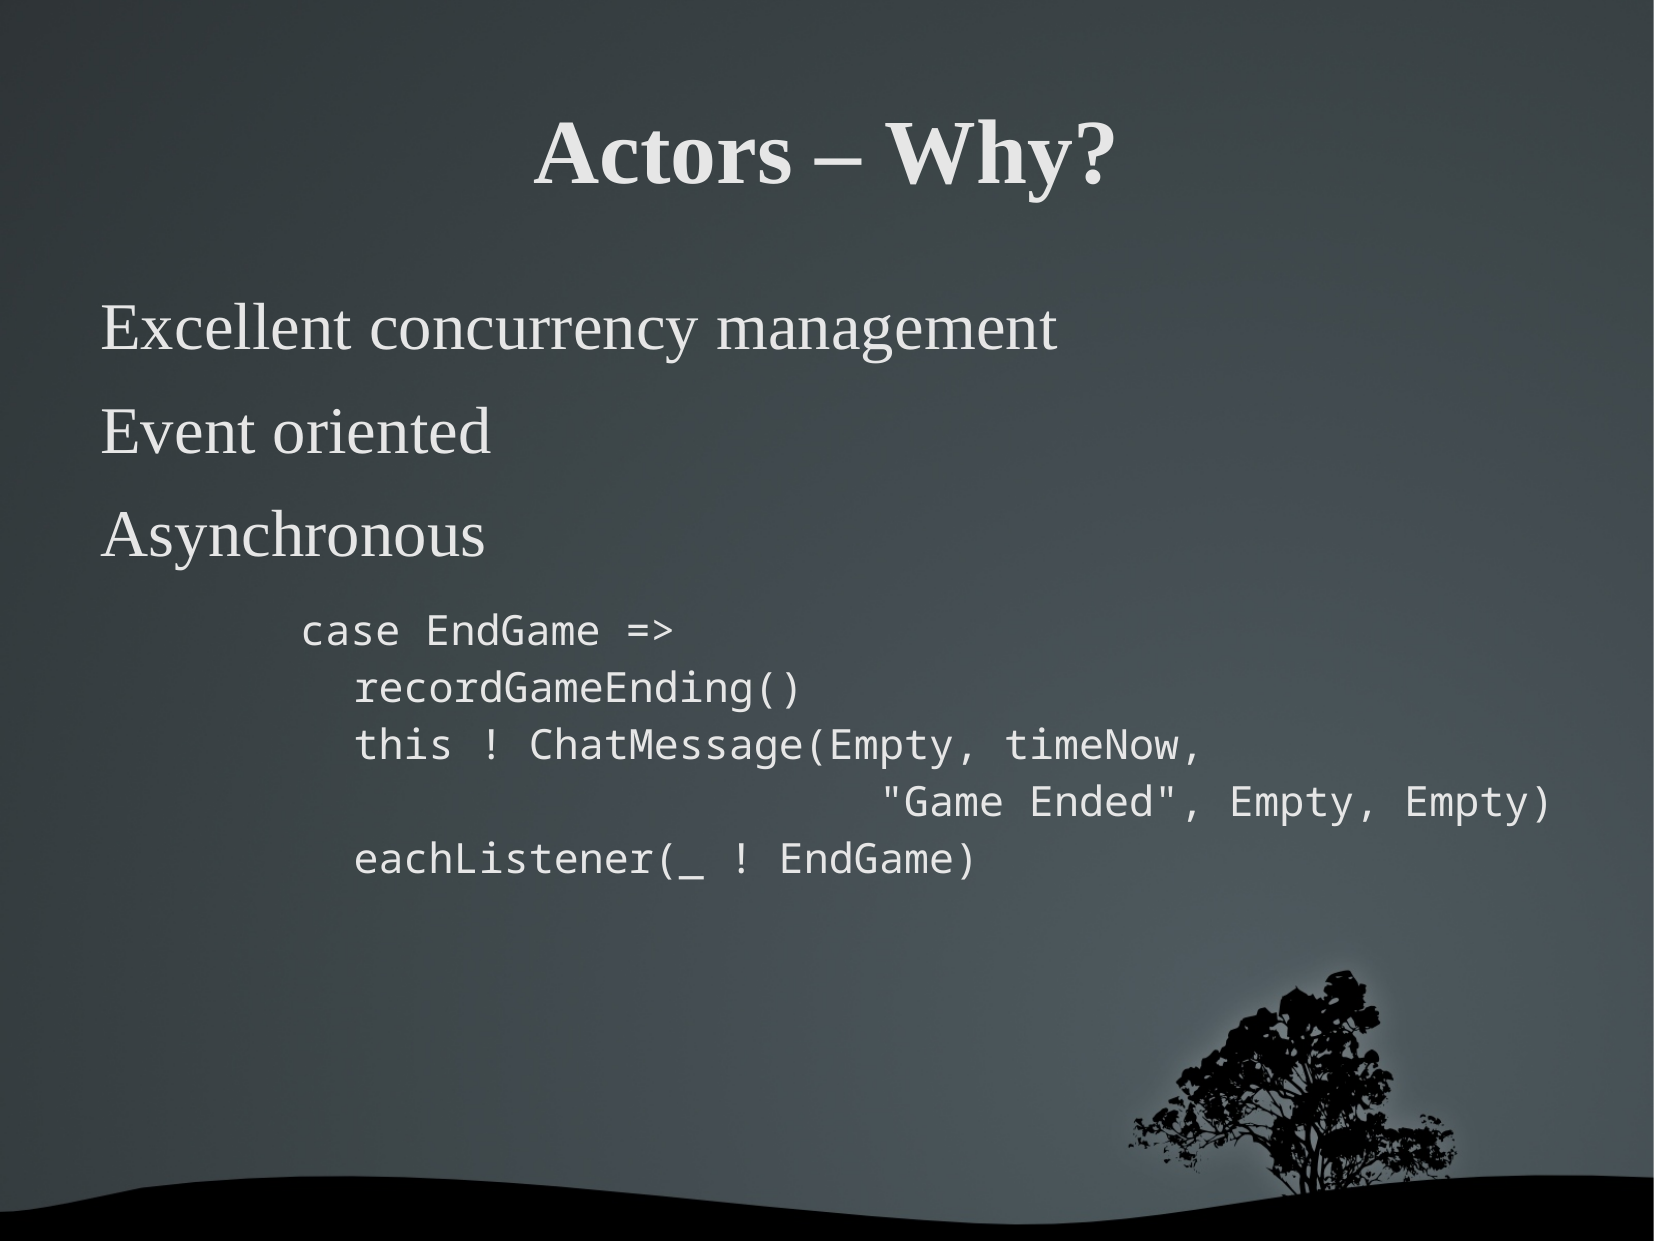

# Actors – Why?
Excellent concurrency management
Event oriented
Asynchronous
 case EndGame =>
 recordGameEnding()
 this ! ChatMessage(Empty, timeNow,
 "Game Ended", Empty, Empty)
 eachListener(_ ! EndGame)